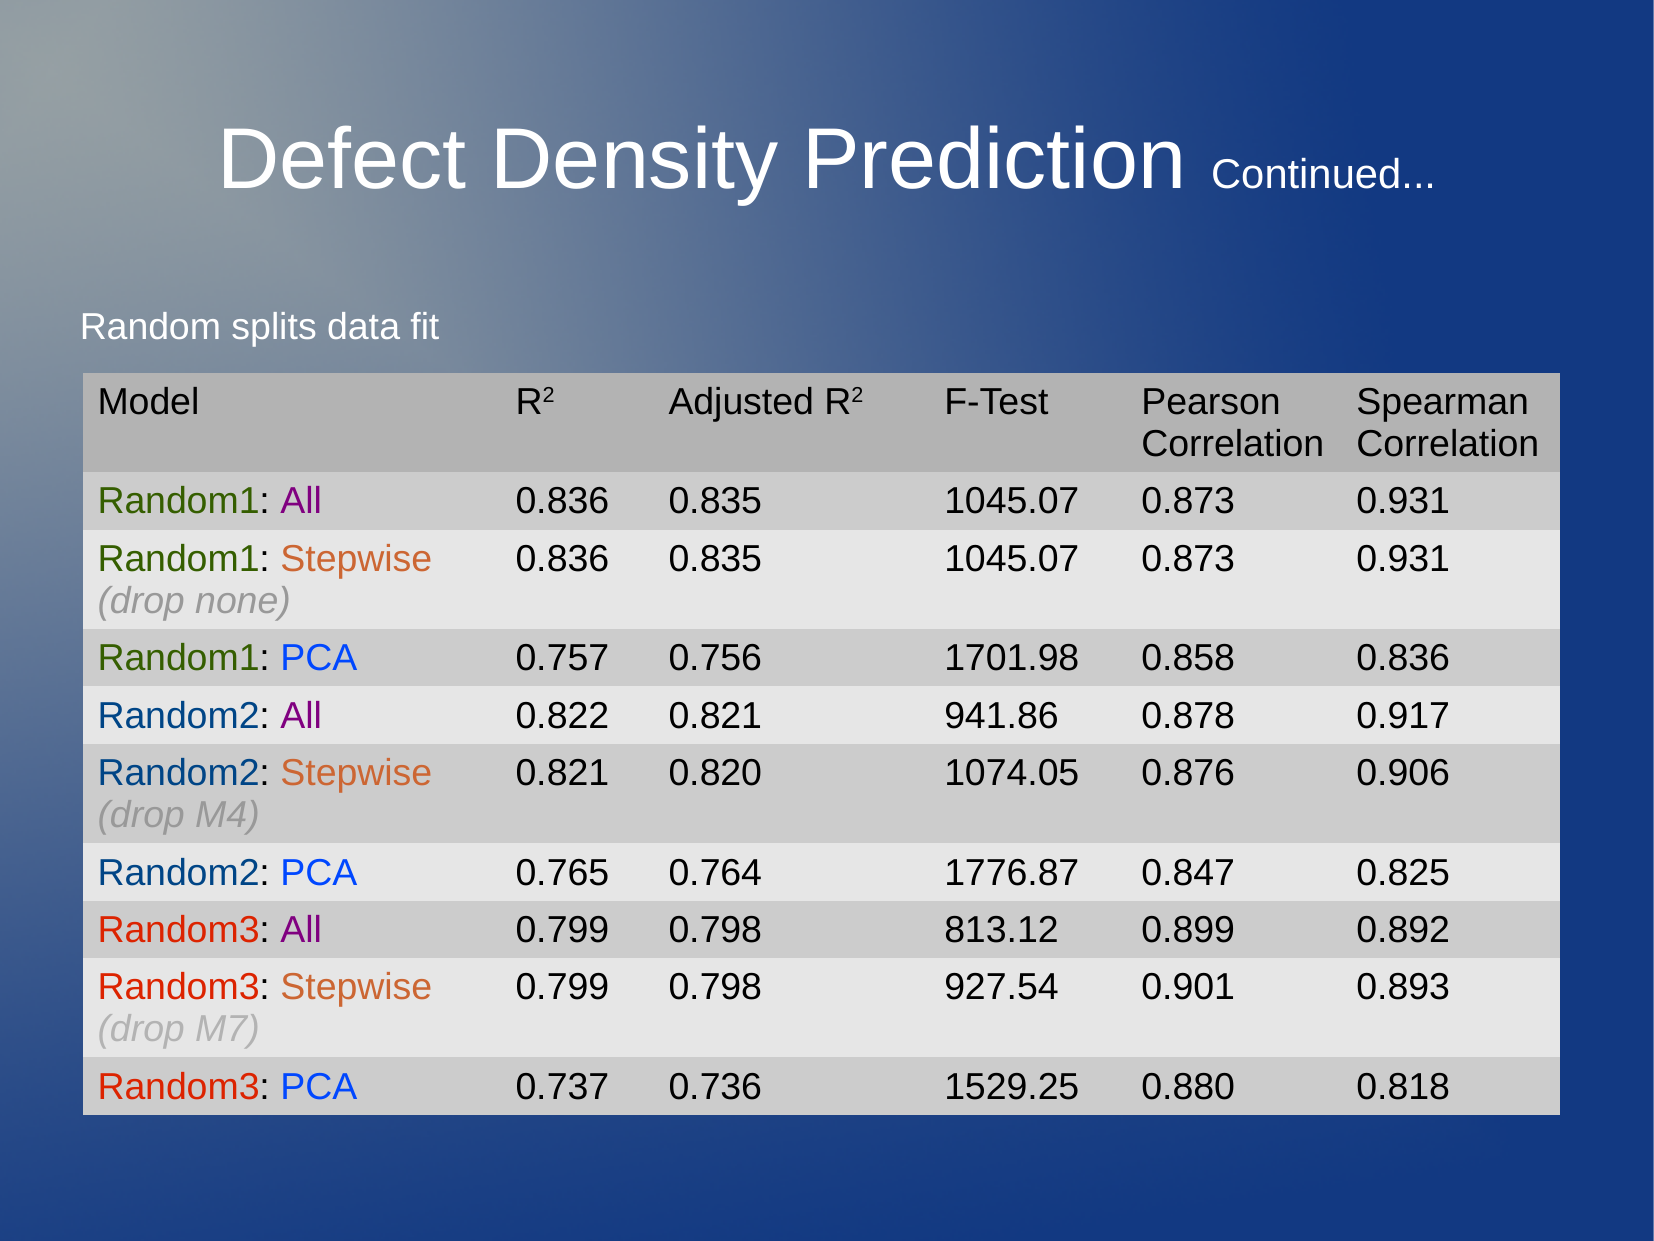

# Defect Density Prediction Continued...
Random splits data fit
| Model | R2 | Adjusted R2 | F-Test | Pearson Correlation | Spearman Correlation |
| --- | --- | --- | --- | --- | --- |
| Random1: All | 0.836 | 0.835 | 1045.07 | 0.873 | 0.931 |
| Random1: Stepwise (drop none) | 0.836 | 0.835 | 1045.07 | 0.873 | 0.931 |
| Random1: PCA | 0.757 | 0.756 | 1701.98 | 0.858 | 0.836 |
| Random2: All | 0.822 | 0.821 | 941.86 | 0.878 | 0.917 |
| Random2: Stepwise (drop M4) | 0.821 | 0.820 | 1074.05 | 0.876 | 0.906 |
| Random2: PCA | 0.765 | 0.764 | 1776.87 | 0.847 | 0.825 |
| Random3: All | 0.799 | 0.798 | 813.12 | 0.899 | 0.892 |
| Random3: Stepwise (drop M7) | 0.799 | 0.798 | 927.54 | 0.901 | 0.893 |
| Random3: PCA | 0.737 | 0.736 | 1529.25 | 0.880 | 0.818 |